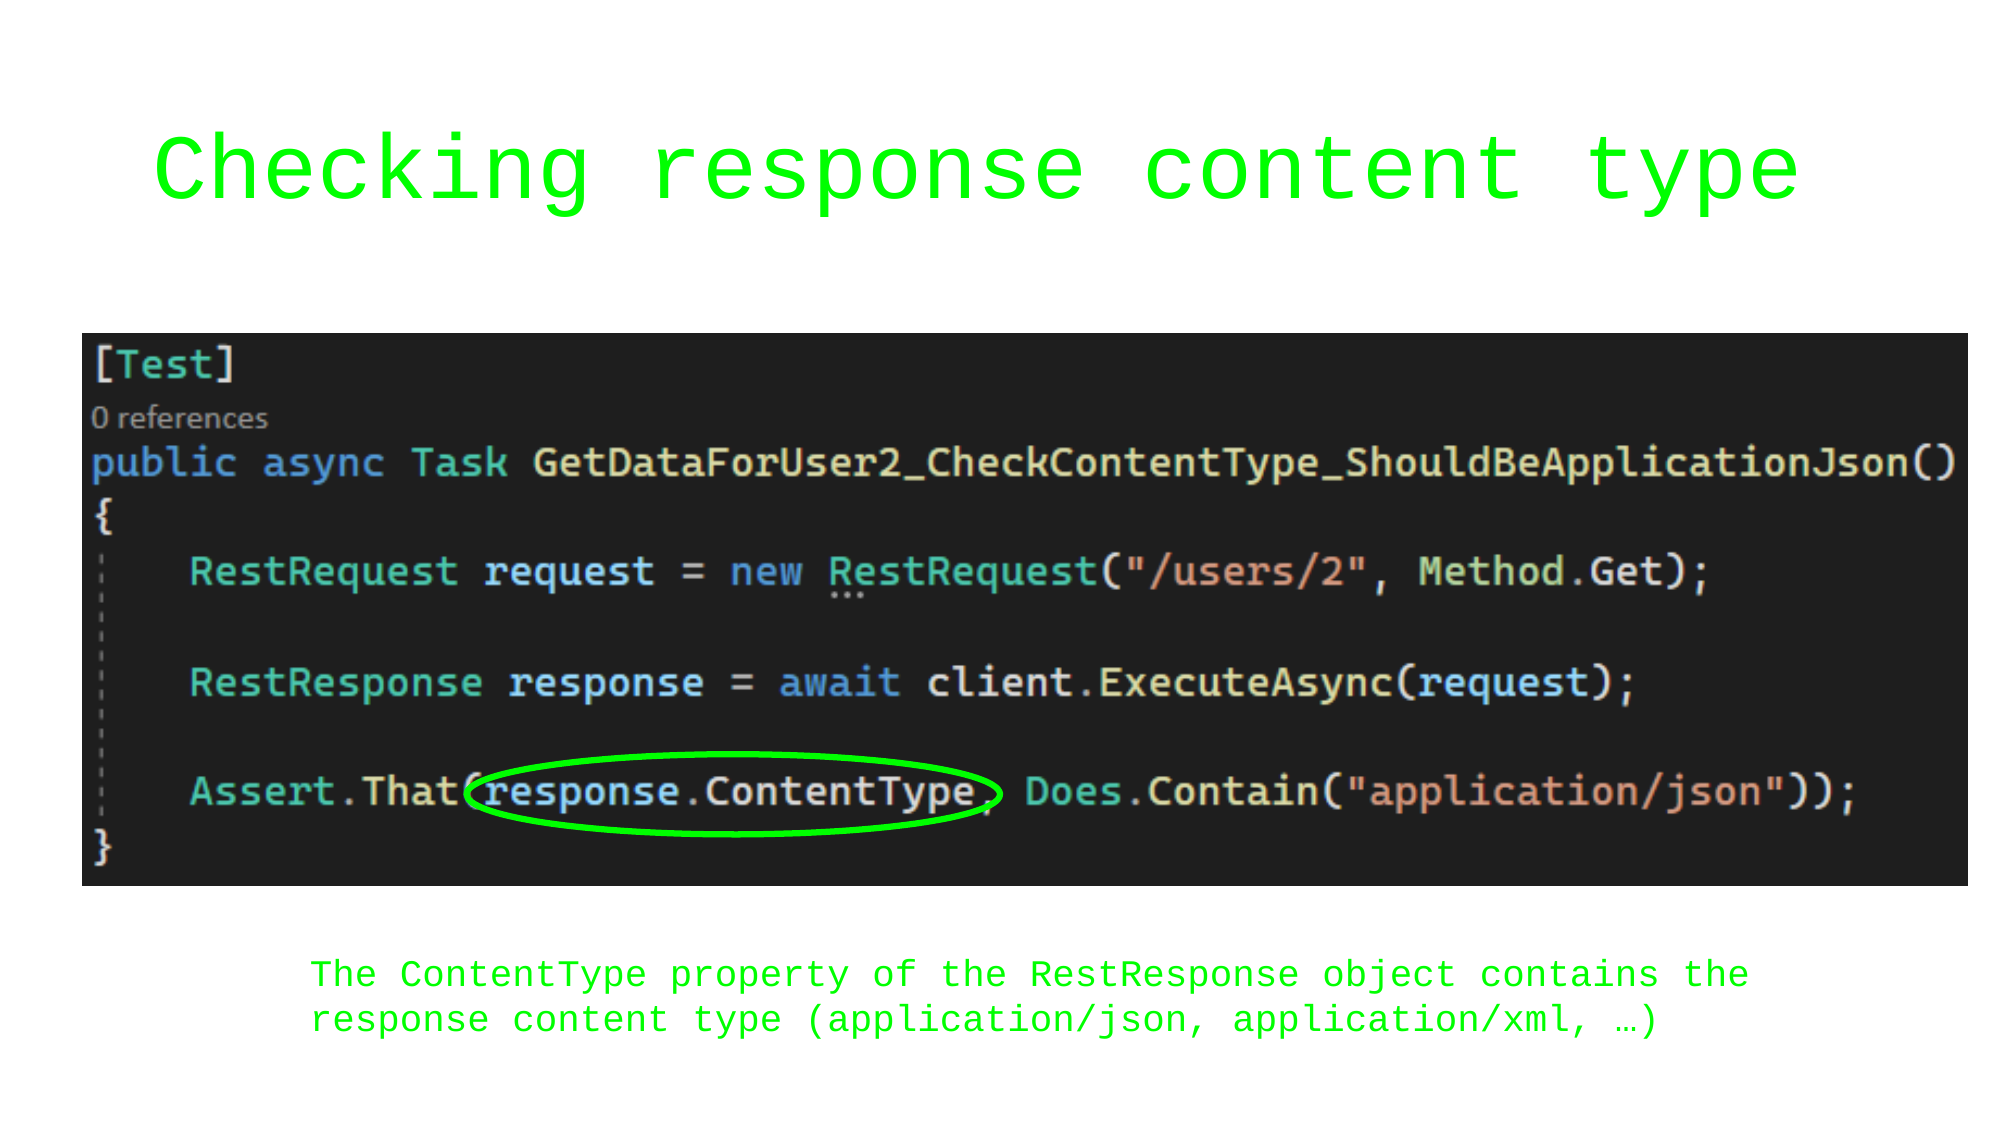

# Checking response content type
The ContentType property of the RestResponse object contains the response content type (application/json, application/xml, …)